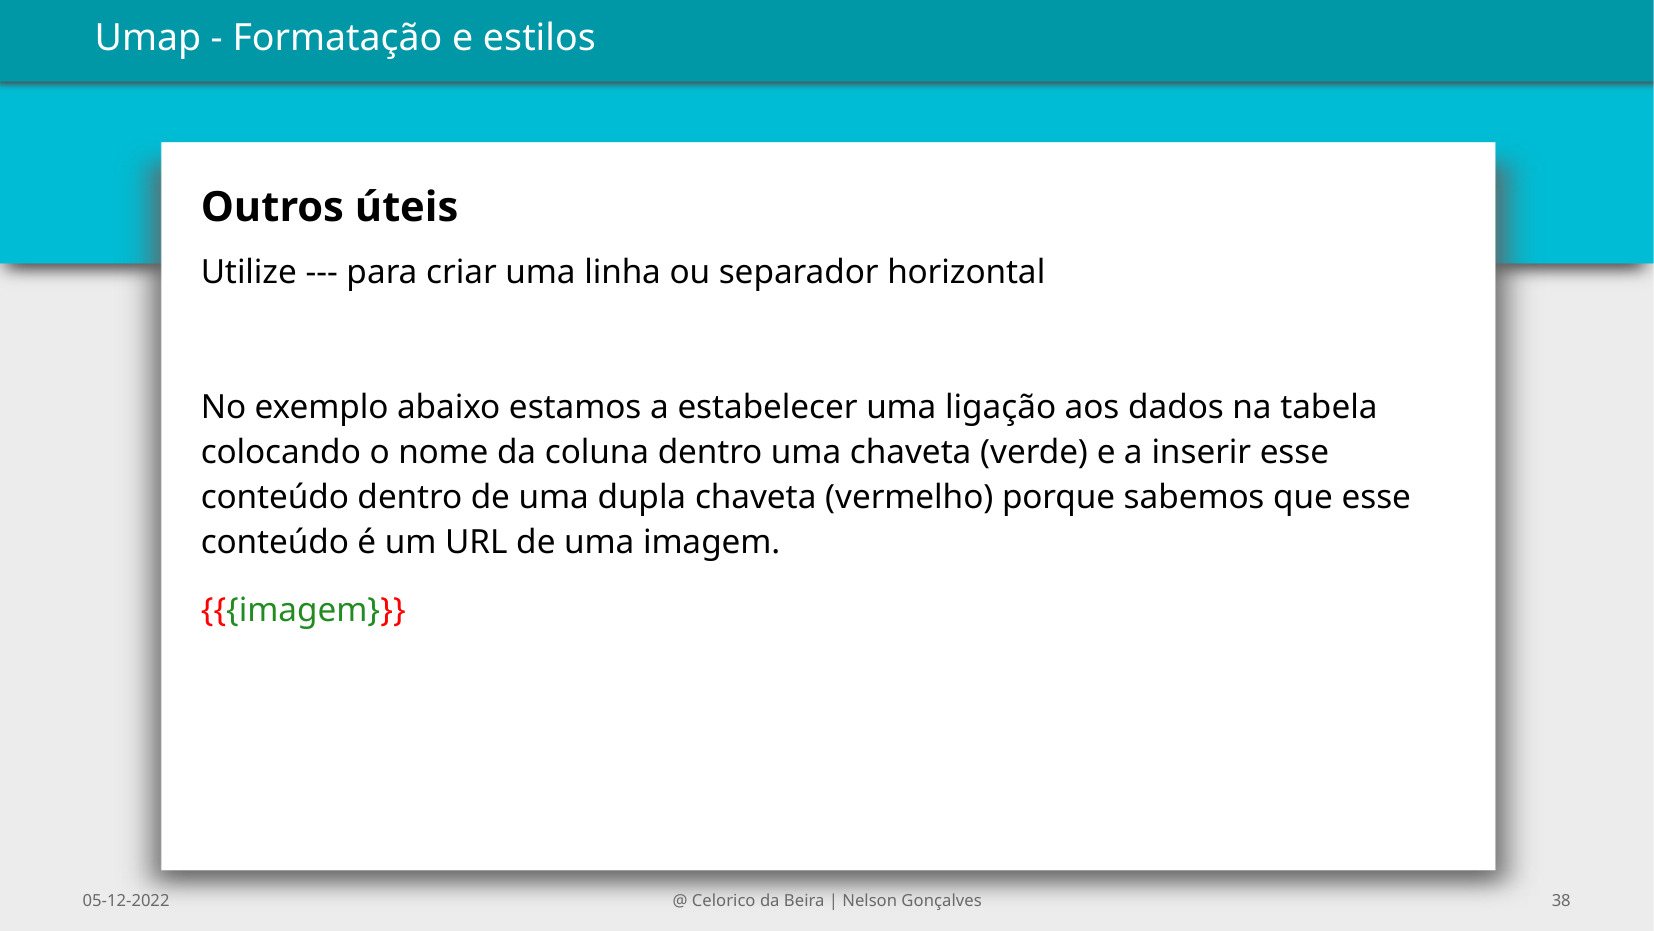

# Umap - Formatação e estilos
Outros úteis
Utilize --- para criar uma linha ou separador horizontal
No exemplo abaixo estamos a estabelecer uma ligação aos dados na tabela colocando o nome da coluna dentro uma chaveta (verde) e a inserir esse conteúdo dentro de uma dupla chaveta (vermelho) porque sabemos que esse conteúdo é um URL de uma imagem.
{{{imagem}}}
05-12-2022
@ Celorico da Beira | Nelson Gonçalves
38